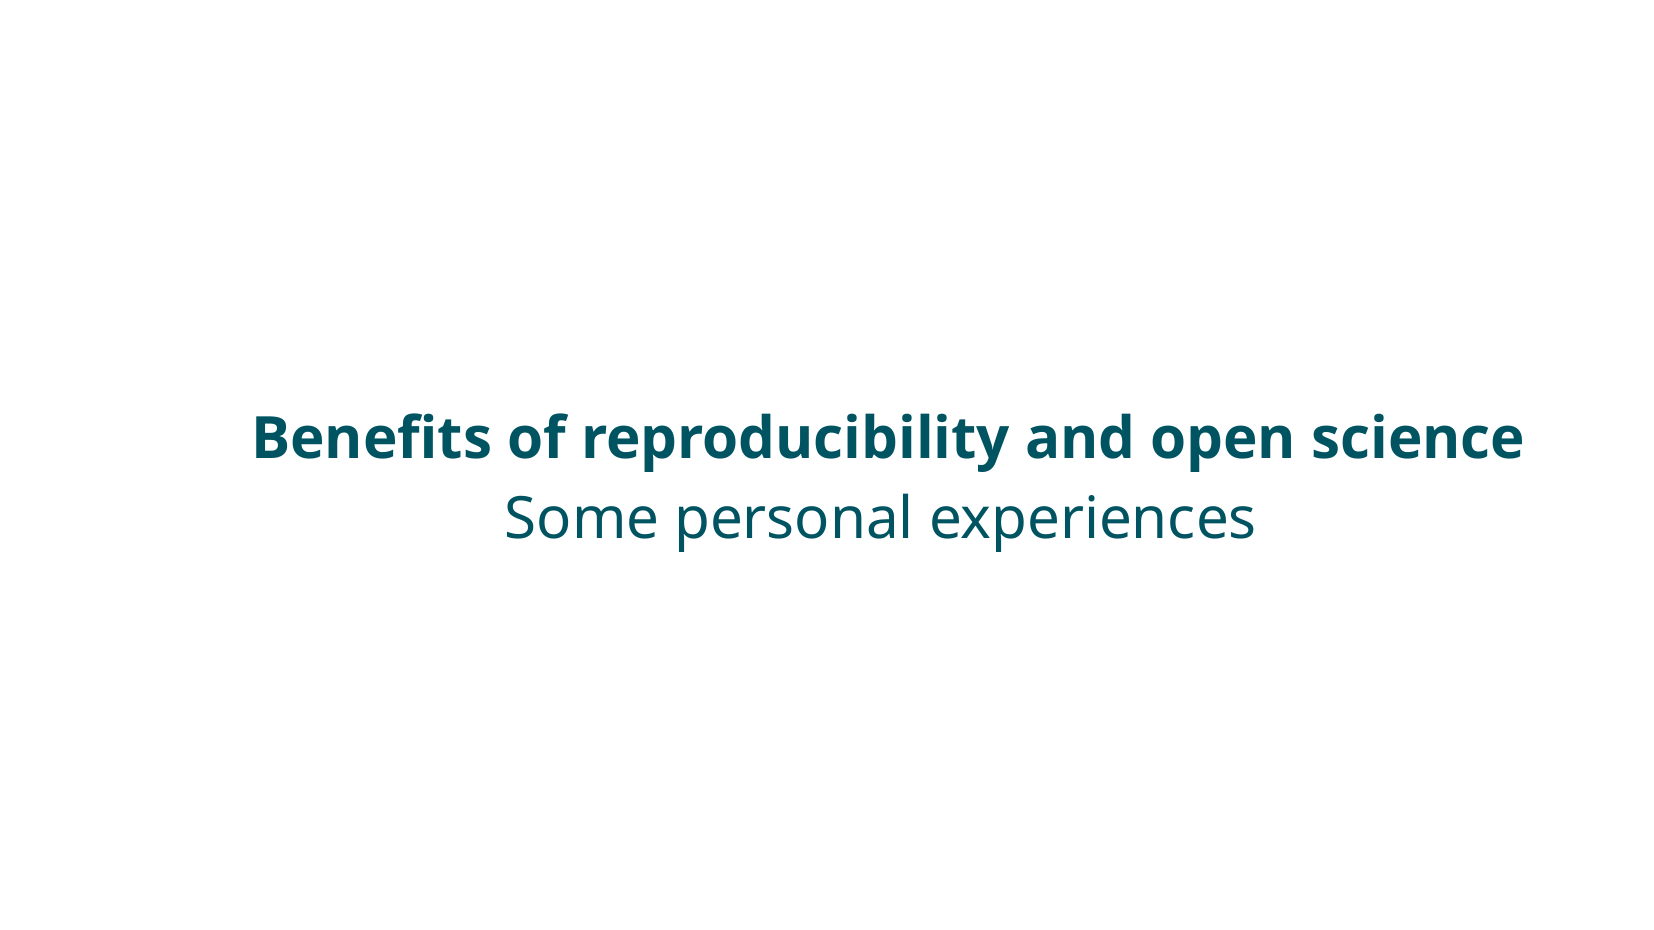

Benefits of reproducibility and open science
Some personal experiences